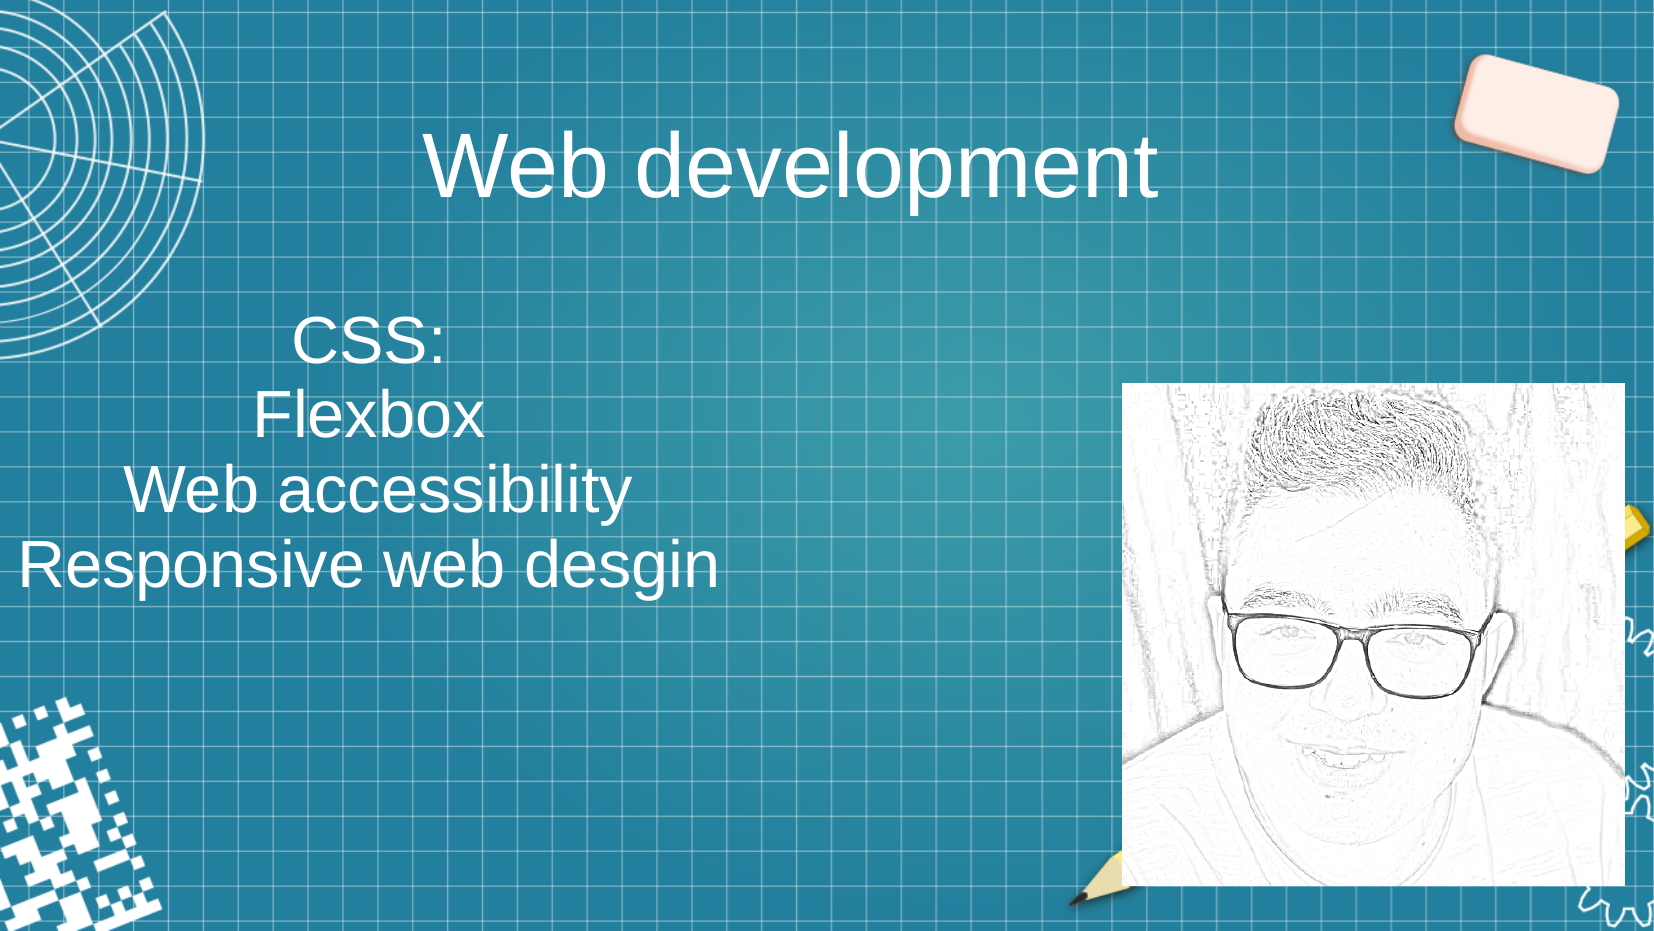

# Web development
CSS:
Flexbox
 Web accessibility
Responsive web desgin